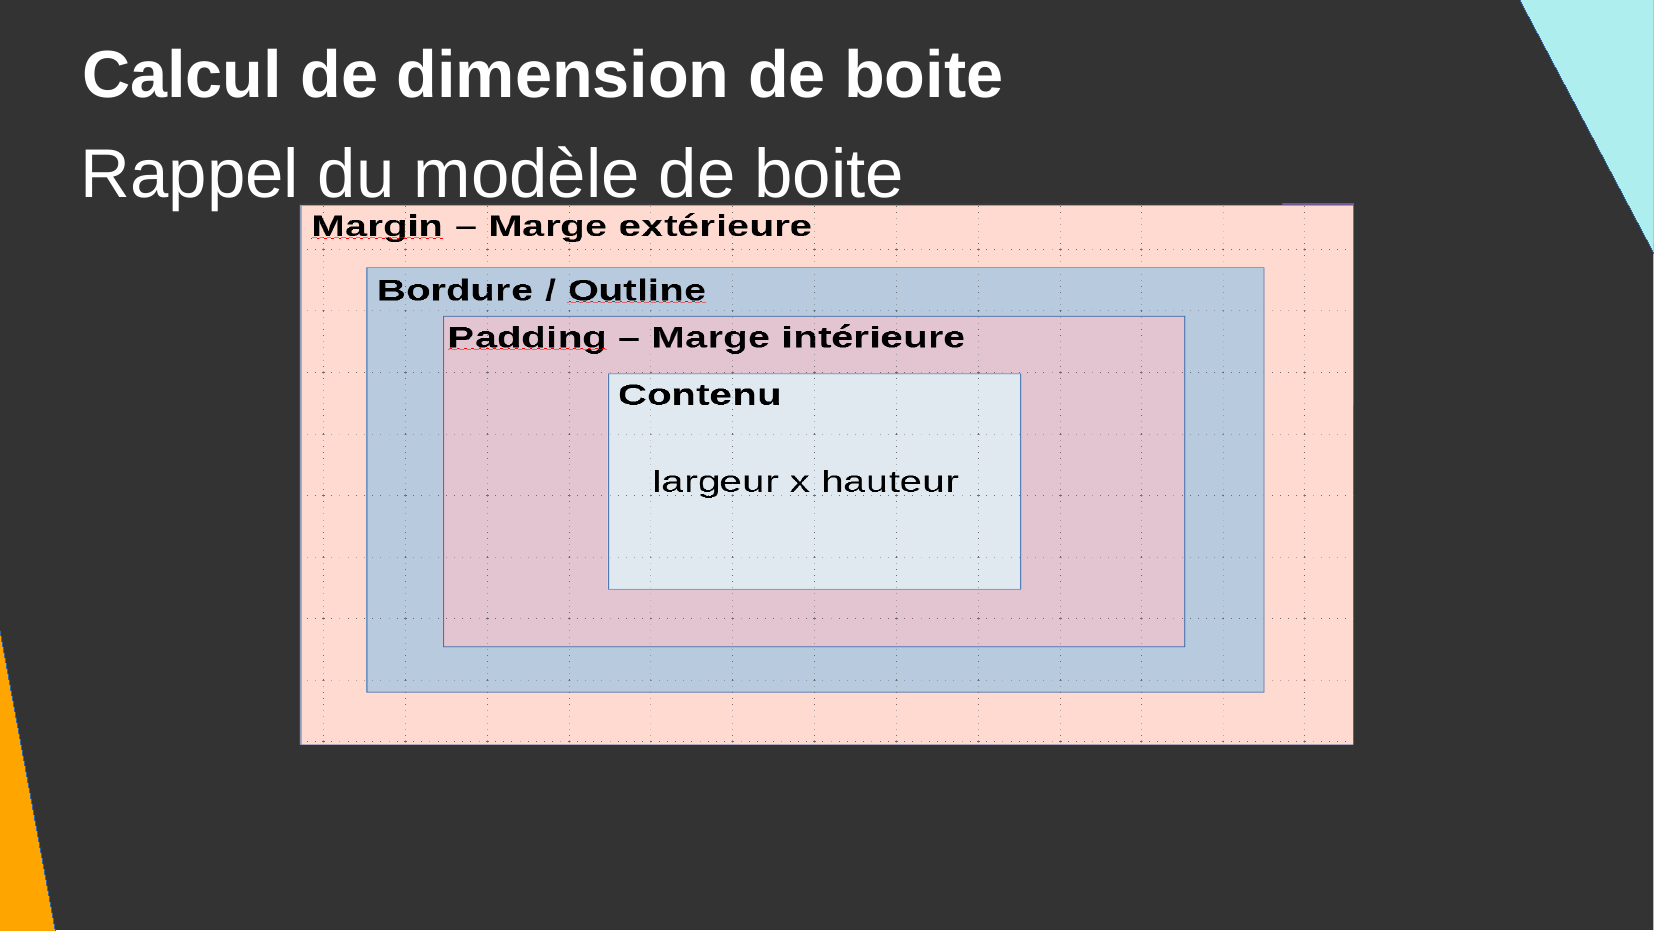

# Calcul de dimension de boite
Rappel du modèle de boite